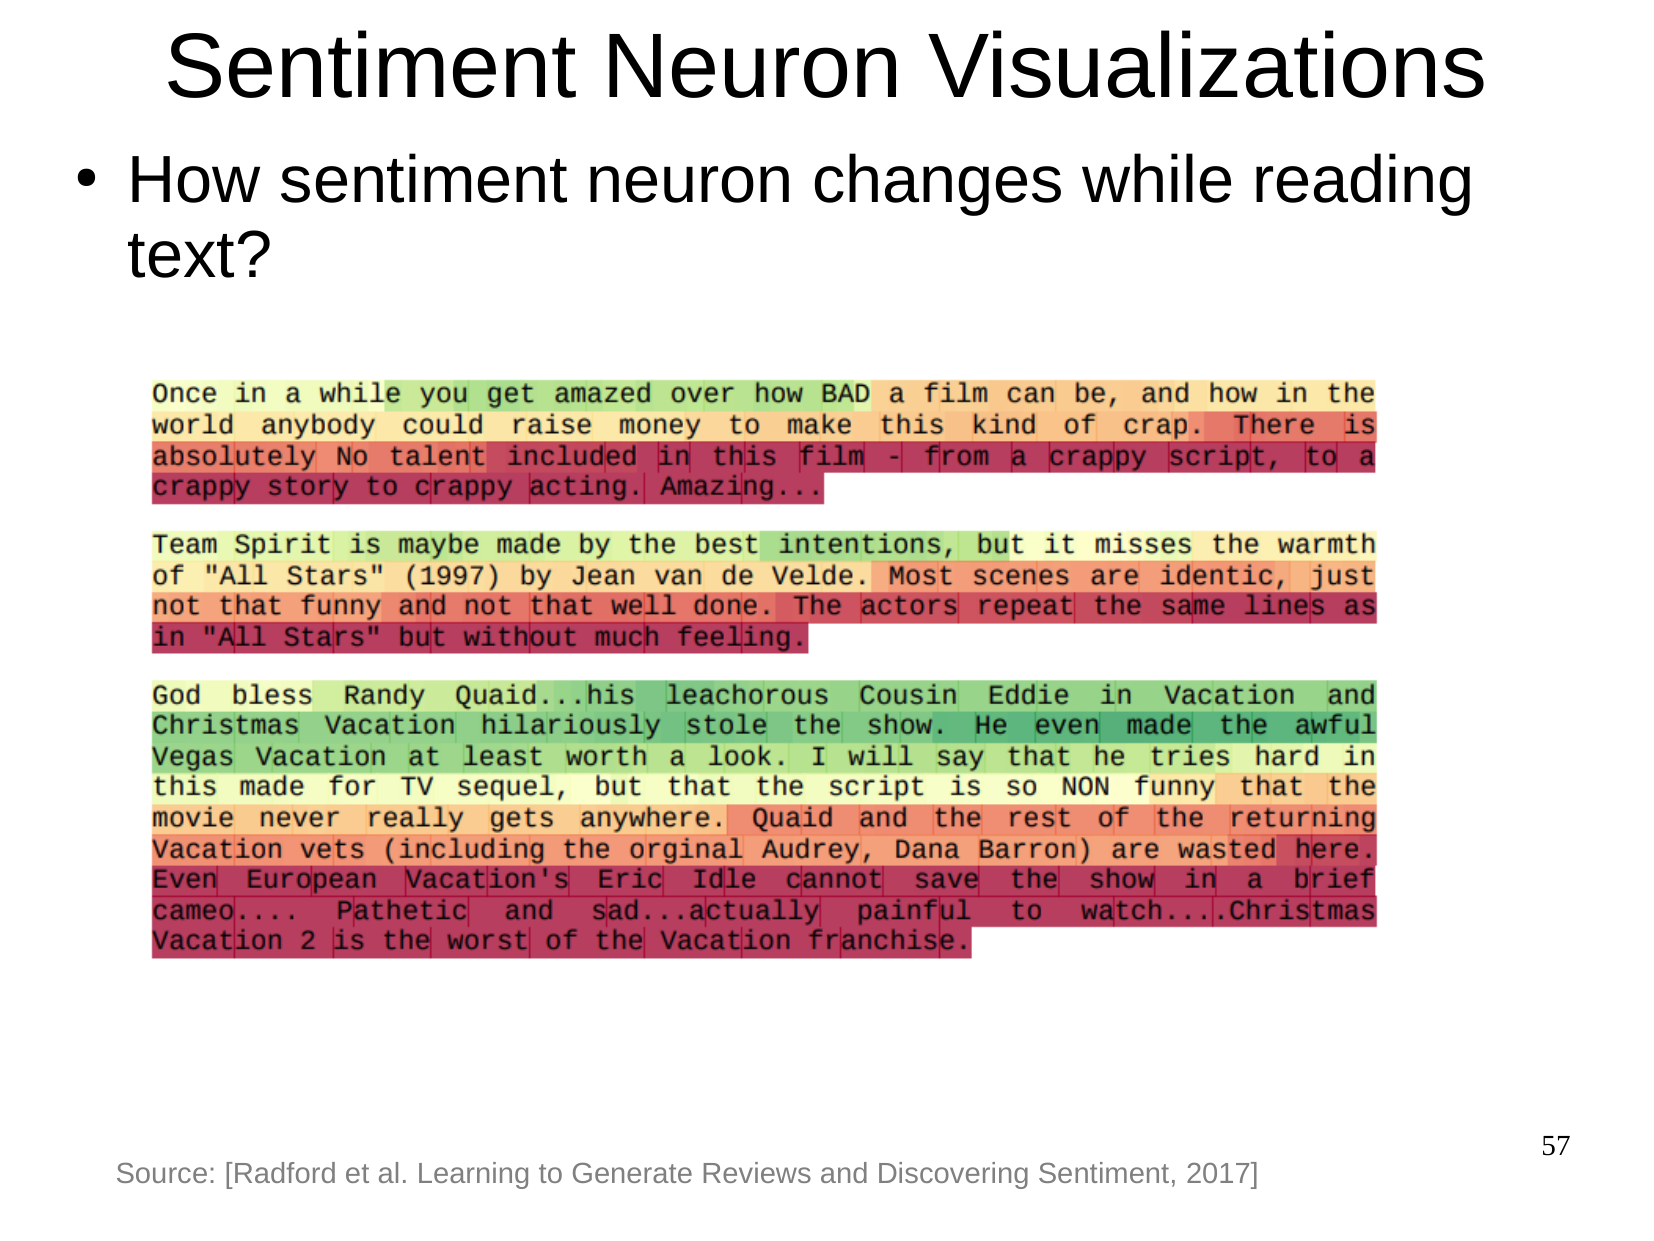

# Sentiment Neuron Visualizations
How sentiment neuron changes while reading text?
57
Source: [Radford et al. Learning to Generate Reviews and Discovering Sentiment, 2017]